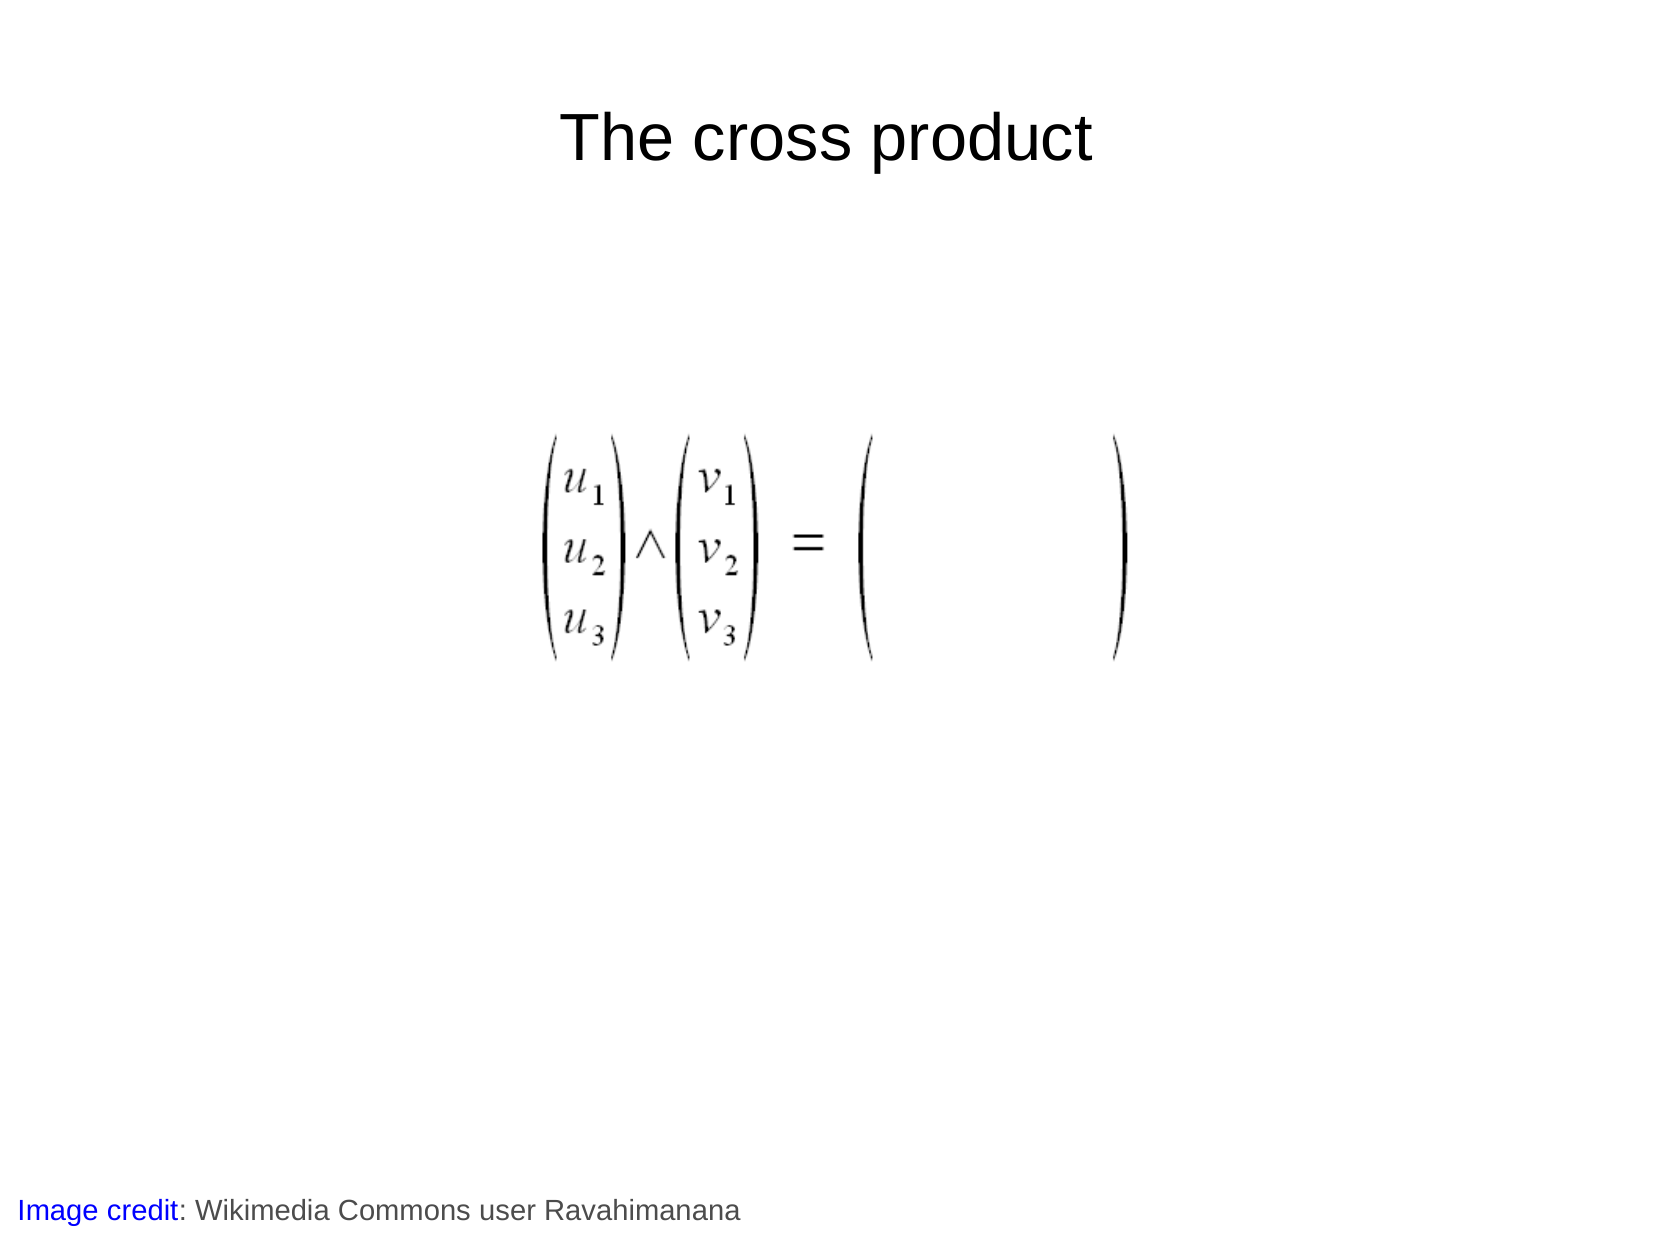

# The cross product
Image credit: Wikimedia Commons user Ravahimanana